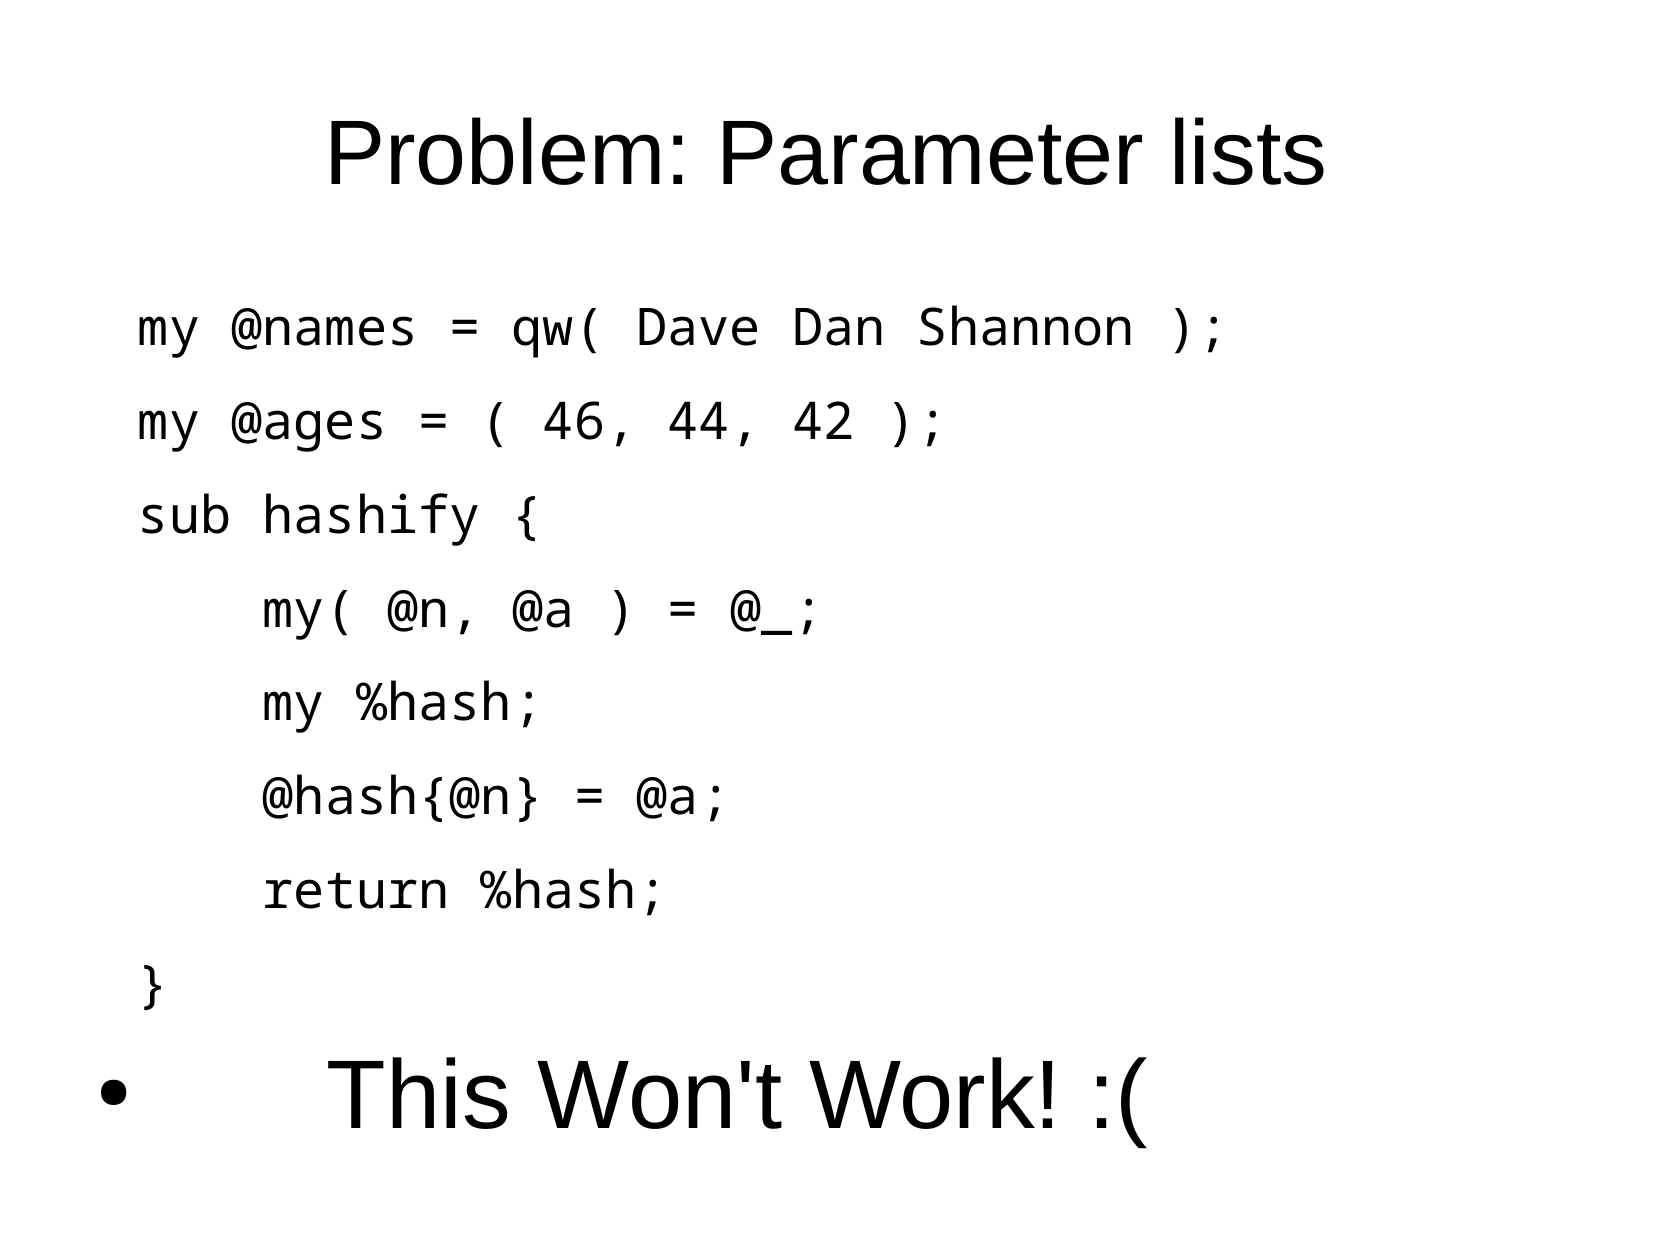

# Problem: Parameter lists
my @names = qw( Dave Dan Shannon );
my @ages = ( 46, 44, 42 );
sub hashify {
 my( @n, @a ) = @_;
 my %hash;
 @hash{@n} = @a;
 return %hash;
}
 This Won't Work! :(